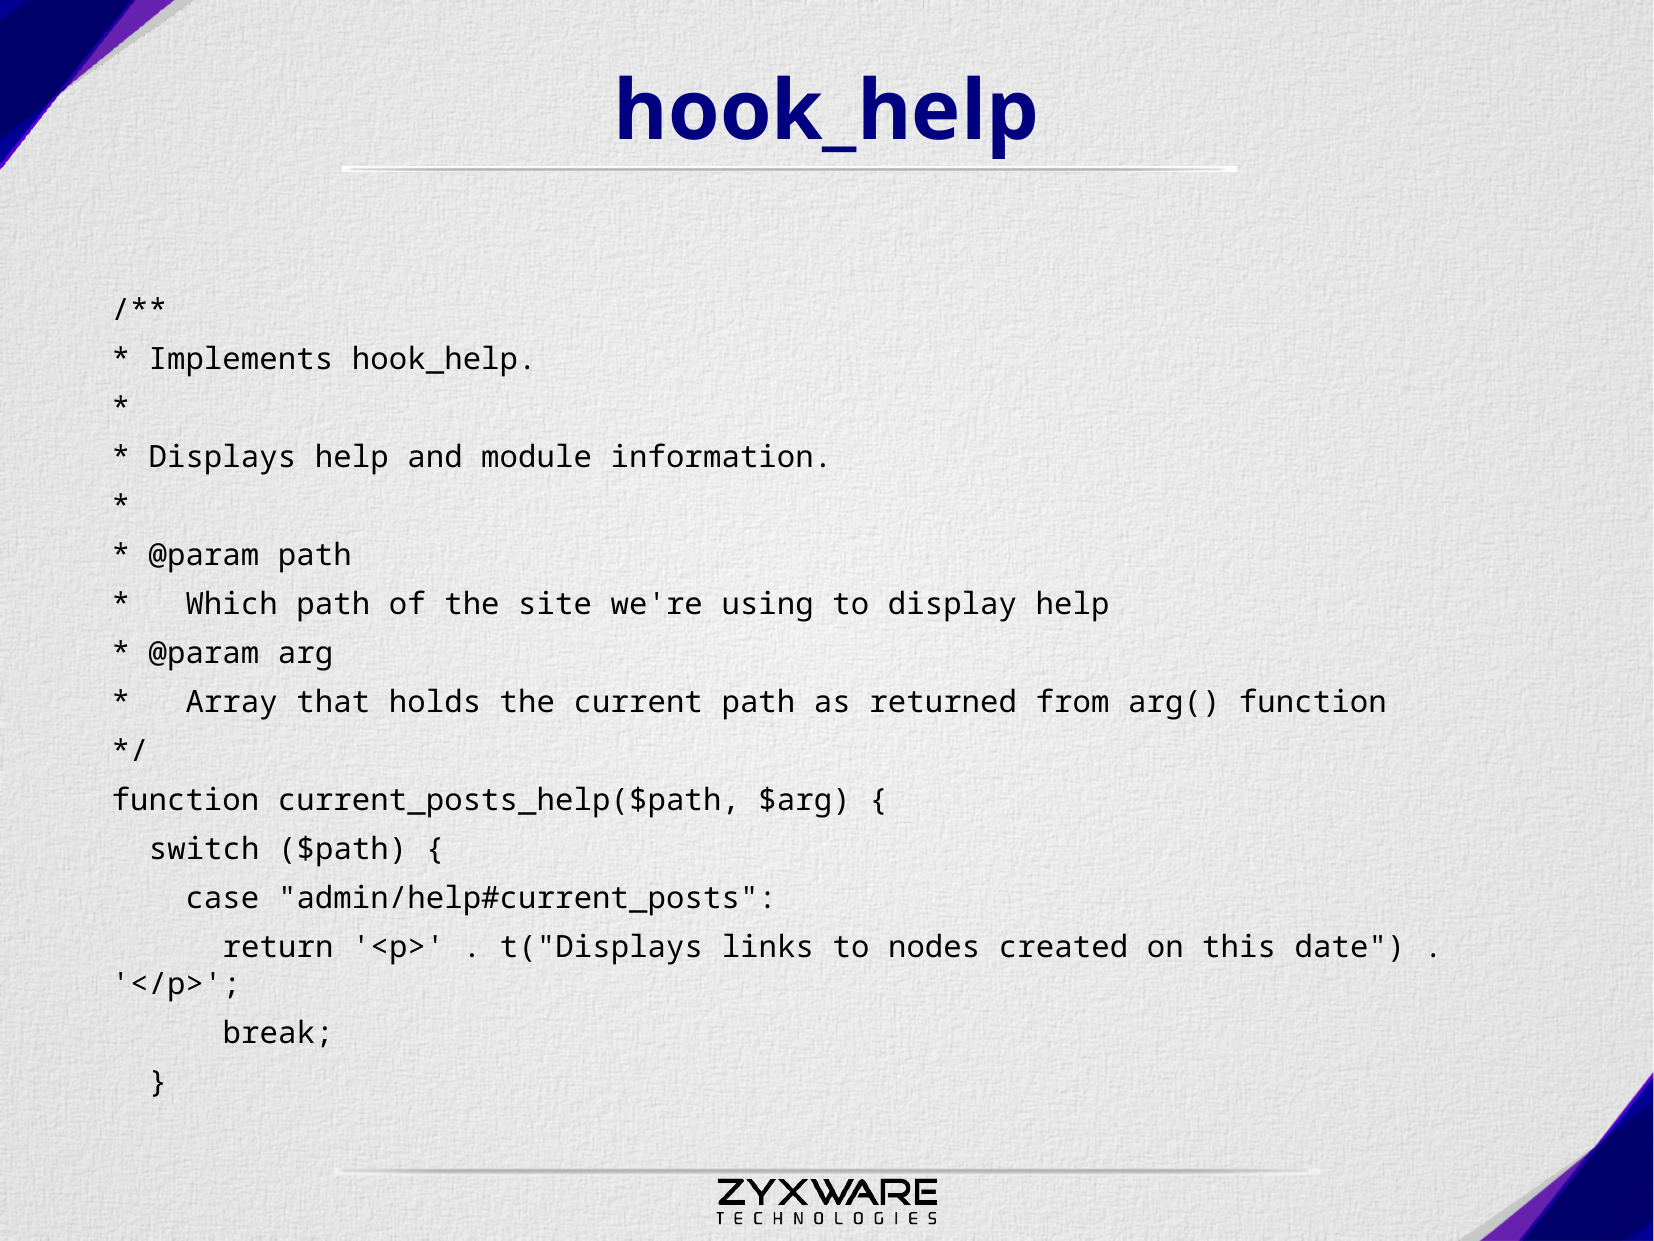

# hook_help
/**
* Implements hook_help.
*
* Displays help and module information.
*
* @param path
* Which path of the site we're using to display help
* @param arg
* Array that holds the current path as returned from arg() function
*/
function current_posts_help($path, $arg) {
 switch ($path) {
 case "admin/help#current_posts":
 return '<p>' . t("Displays links to nodes created on this date") . '</p>';
 break;
 }